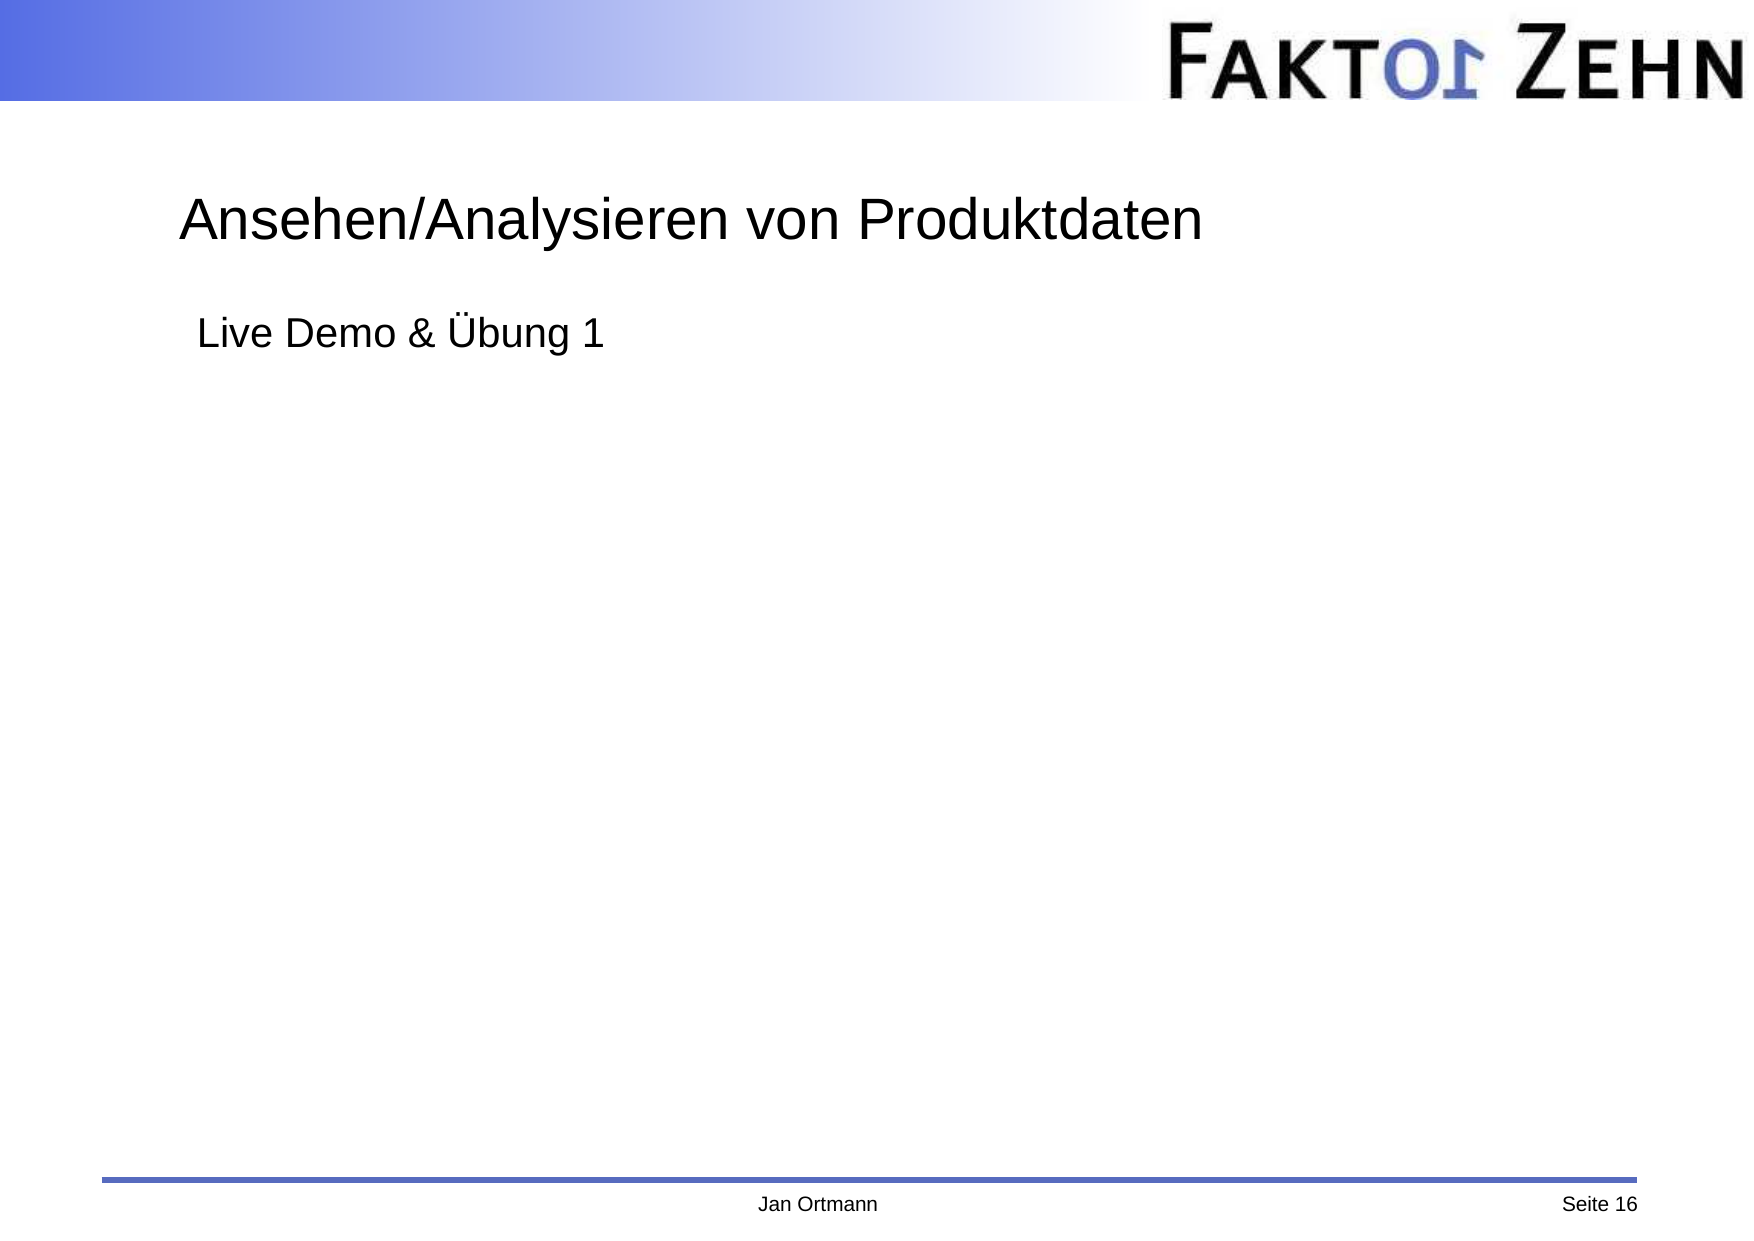

# Ansehen/Analysieren von Produktdaten
Live Demo & Übung 1